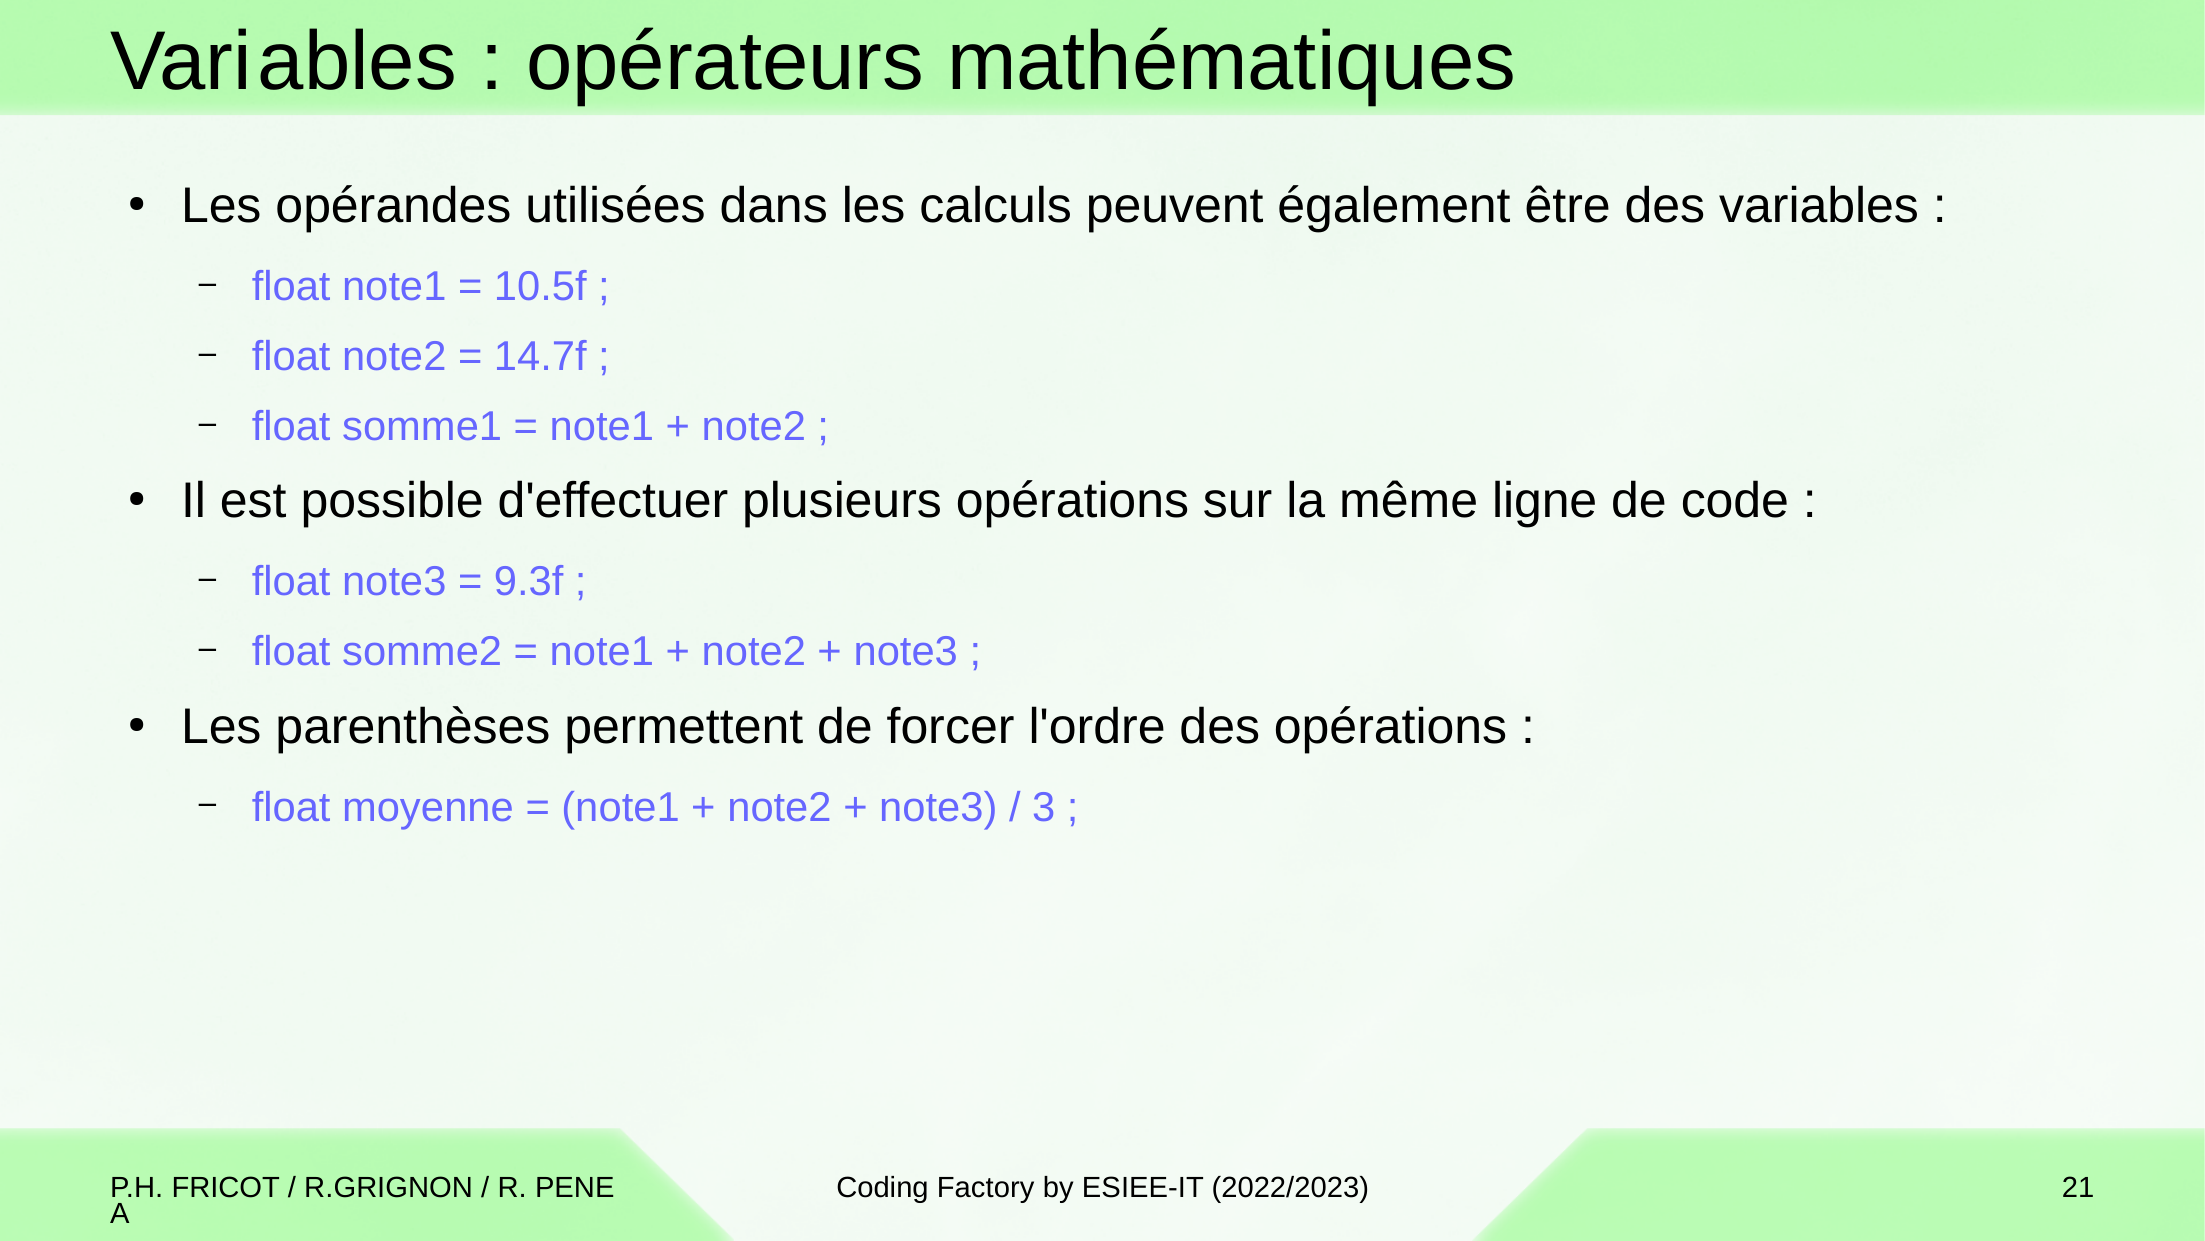

# Vari	ables : opérateurs mathématiques
Les opérandes utilisées dans les calculs peuvent également être des variables :
float note1 = 10.5f ;
float note2 = 14.7f ;
float somme1 = note1 + note2 ;
Il est possible d'effectuer plusieurs opérations sur la même ligne de code :
float note3 = 9.3f ;
float somme2 = note1 + note2 + note3 ;
Les parenthèses permettent de forcer l'ordre des opérations :
float moyenne = (note1 + note2 + note3) / 3 ;
P.H. FRICOT / R.GRIGNON / R. PENEA
Coding Factory by ESIEE-IT (2022/2023)
21